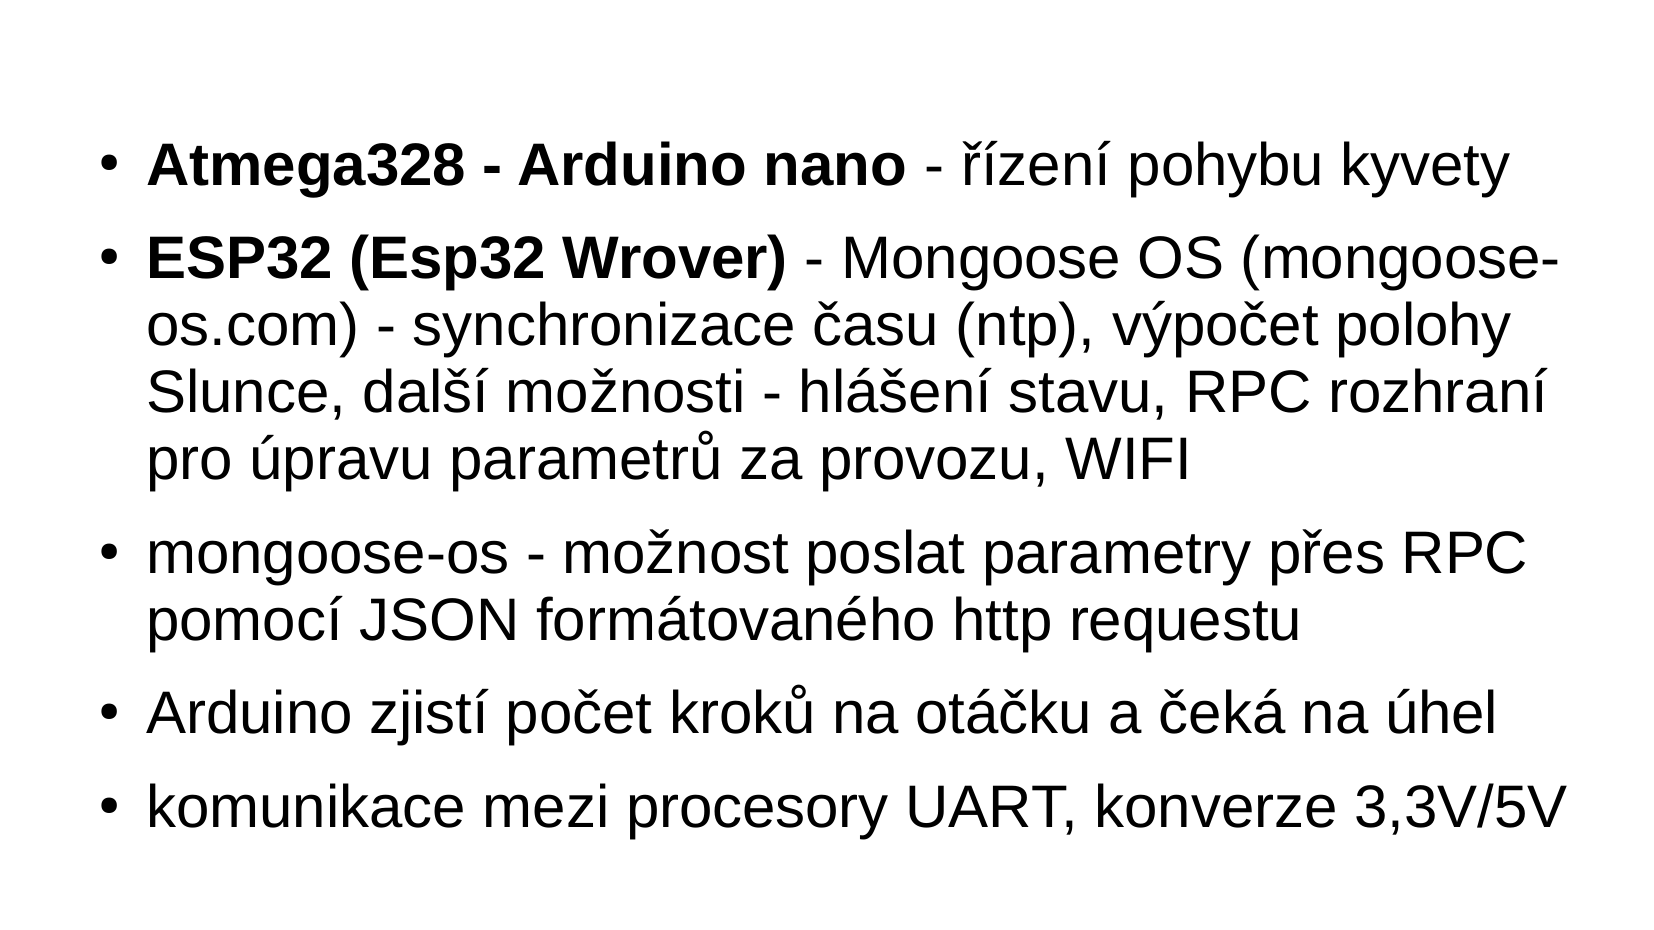

# Atmega328 - Arduino nano - řízení pohybu kyvety
ESP32 (Esp32 Wrover) - Mongoose OS (mongoose-os.com) - synchronizace času (ntp), výpočet polohy Slunce, další možnosti - hlášení stavu, RPC rozhraní pro úpravu parametrů za provozu, WIFI
mongoose-os - možnost poslat parametry přes RPC pomocí JSON formátovaného http requestu
Arduino zjistí počet kroků na otáčku a čeká na úhel
komunikace mezi procesory UART, konverze 3,3V/5V